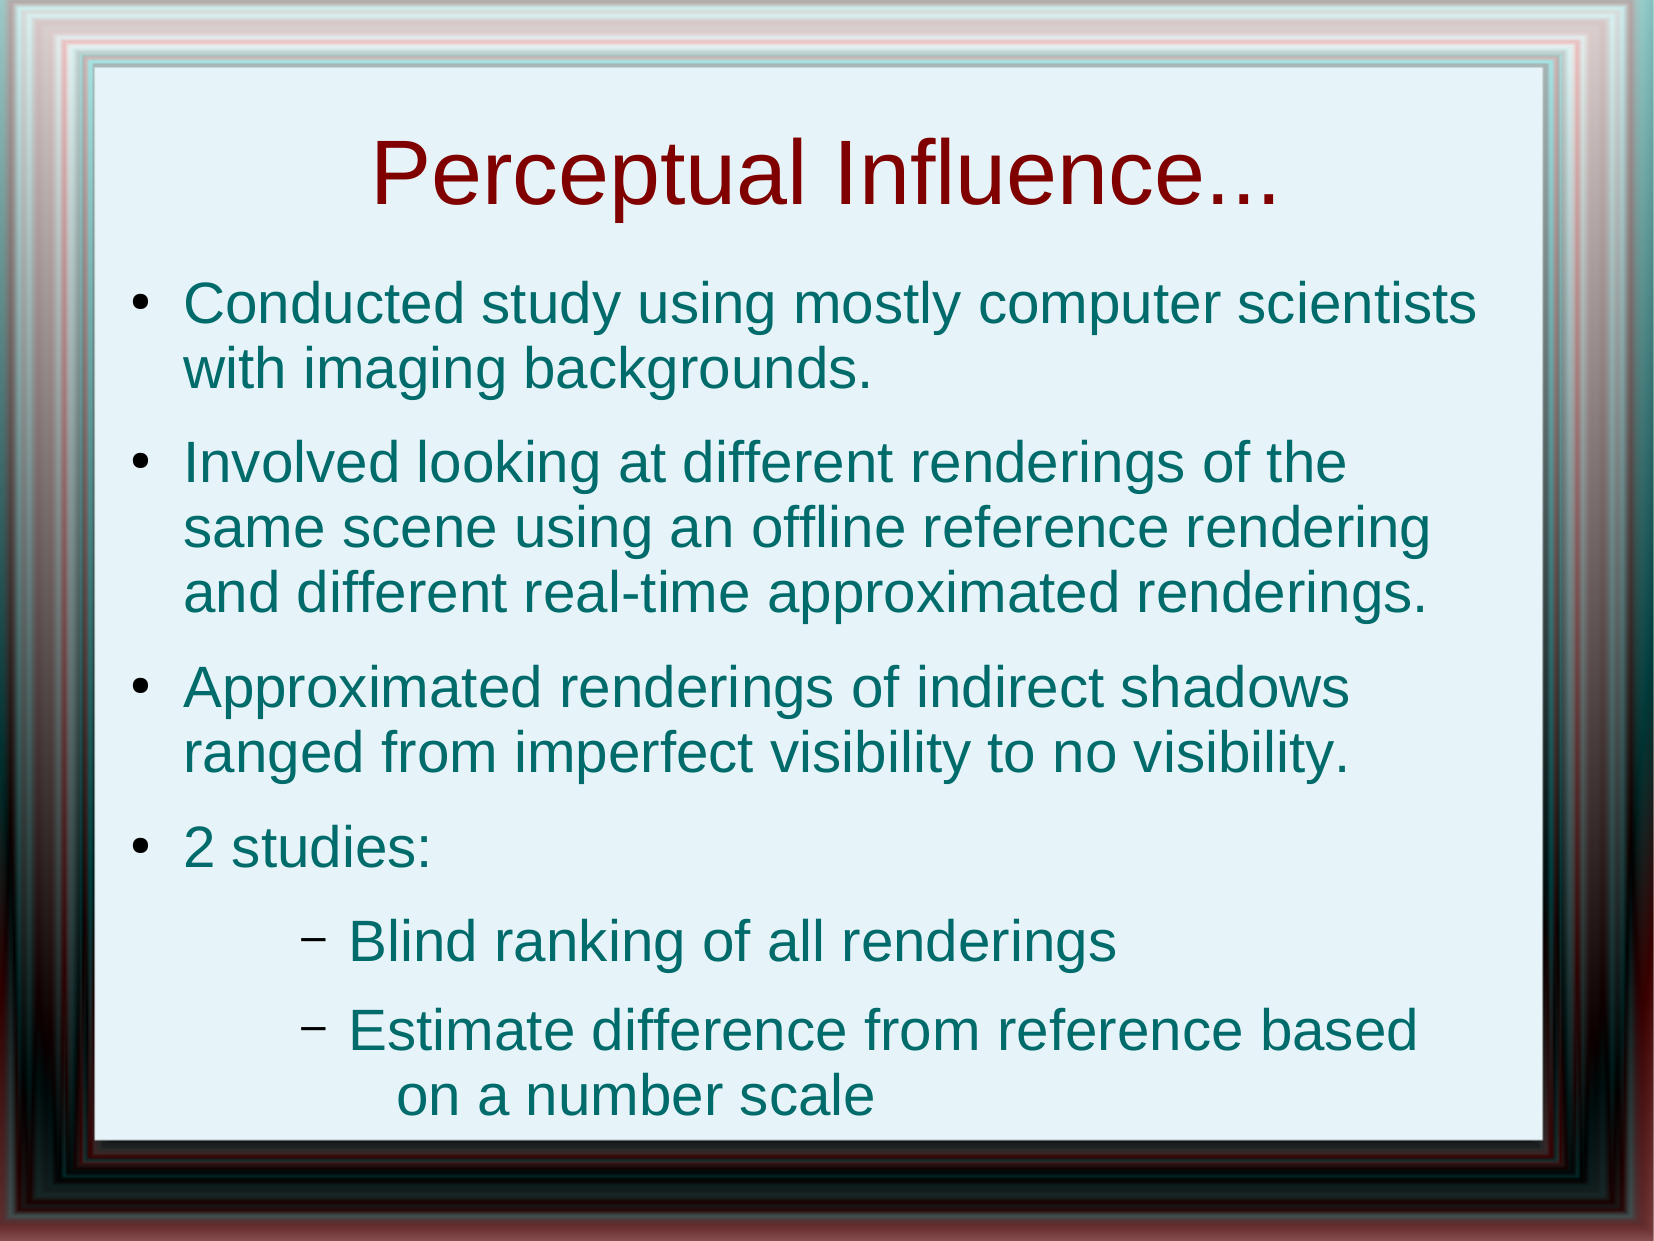

# Perceptual Influence...
Conducted study using mostly computer scientists with imaging backgrounds.
Involved looking at different renderings of the same scene using an offline reference rendering and different real-time approximated renderings.
Approximated renderings of indirect shadows ranged from imperfect visibility to no visibility.
2 studies:
Blind ranking of all renderings
Estimate difference from reference based on a number scale